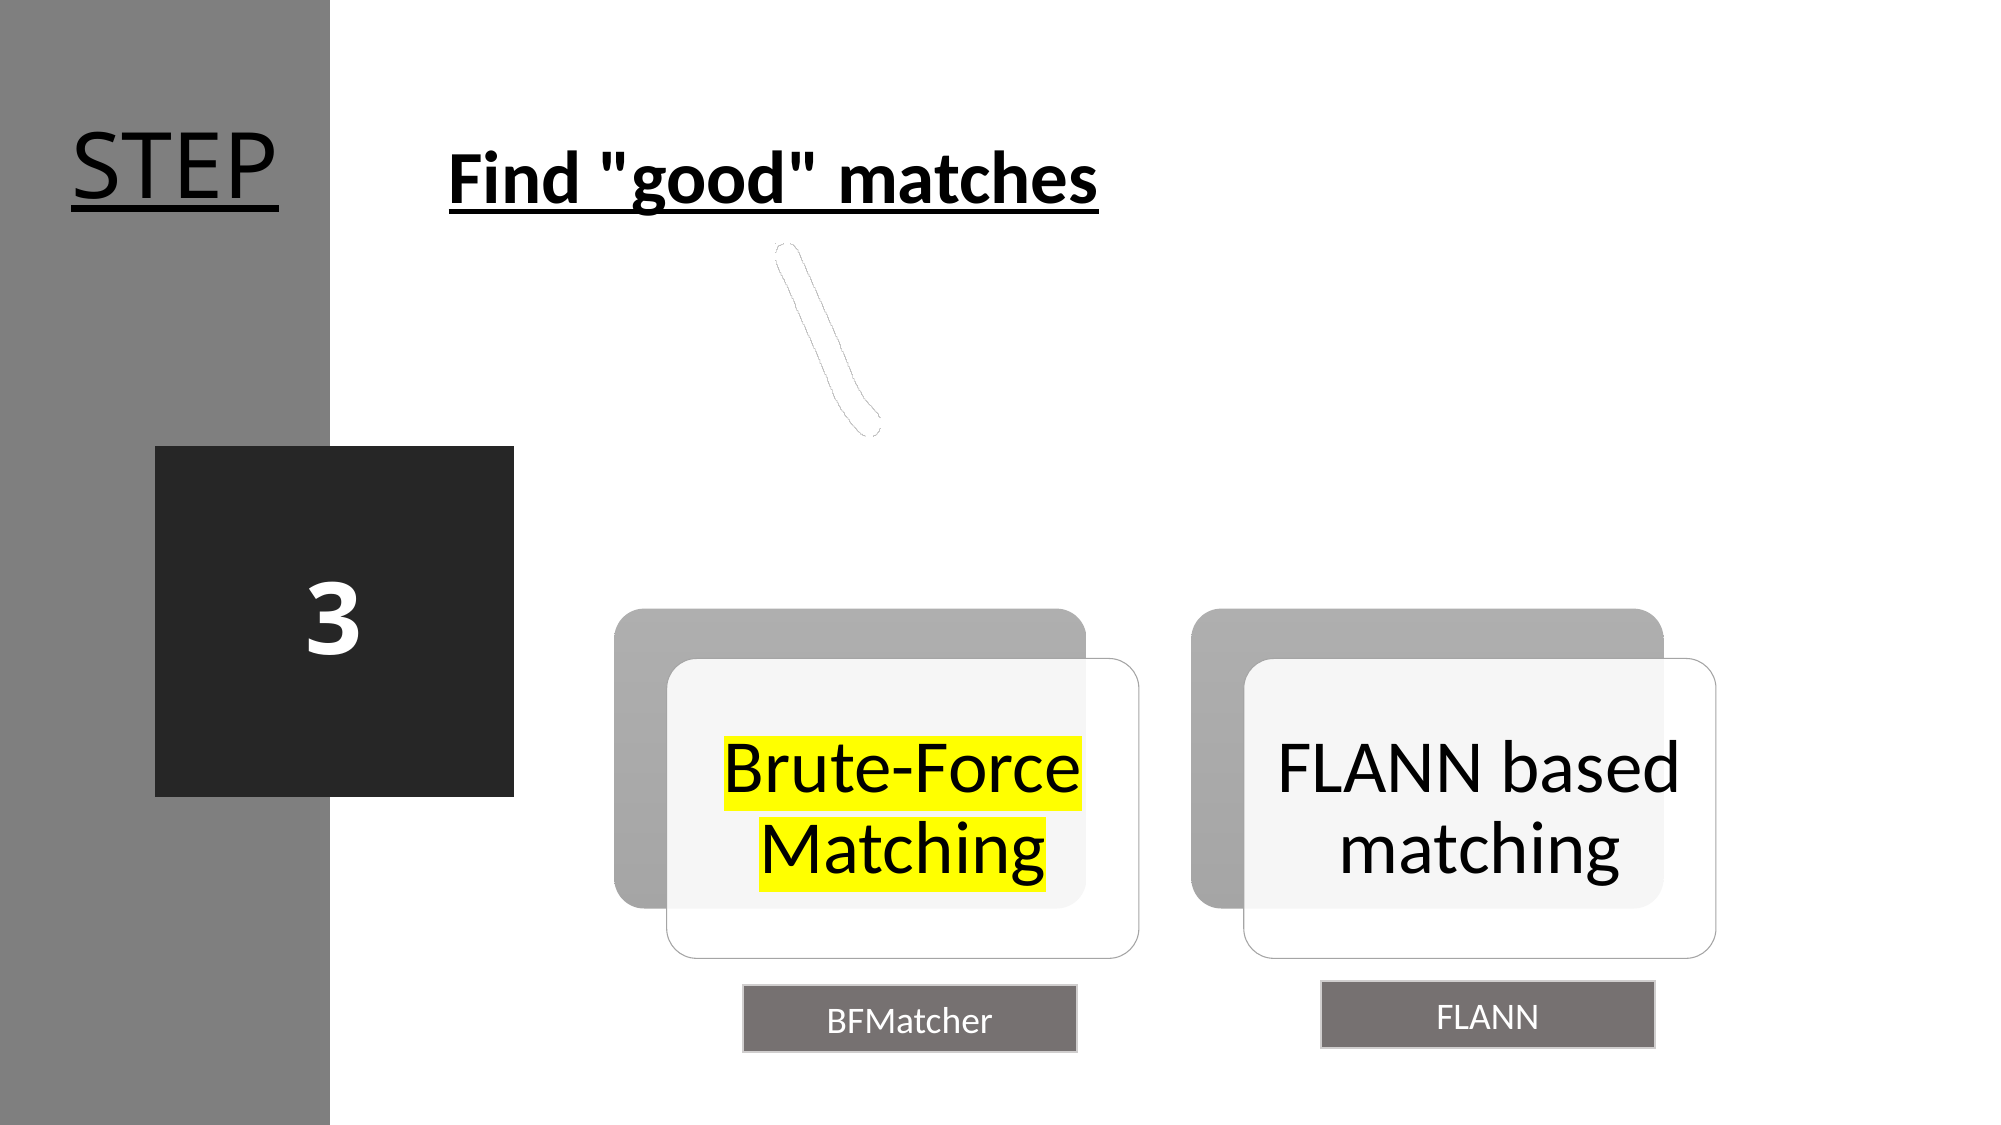

# STEP
Find "good" matches
3
Brute-Force Matching
FLANN based matching
FLANN
BFMatcher